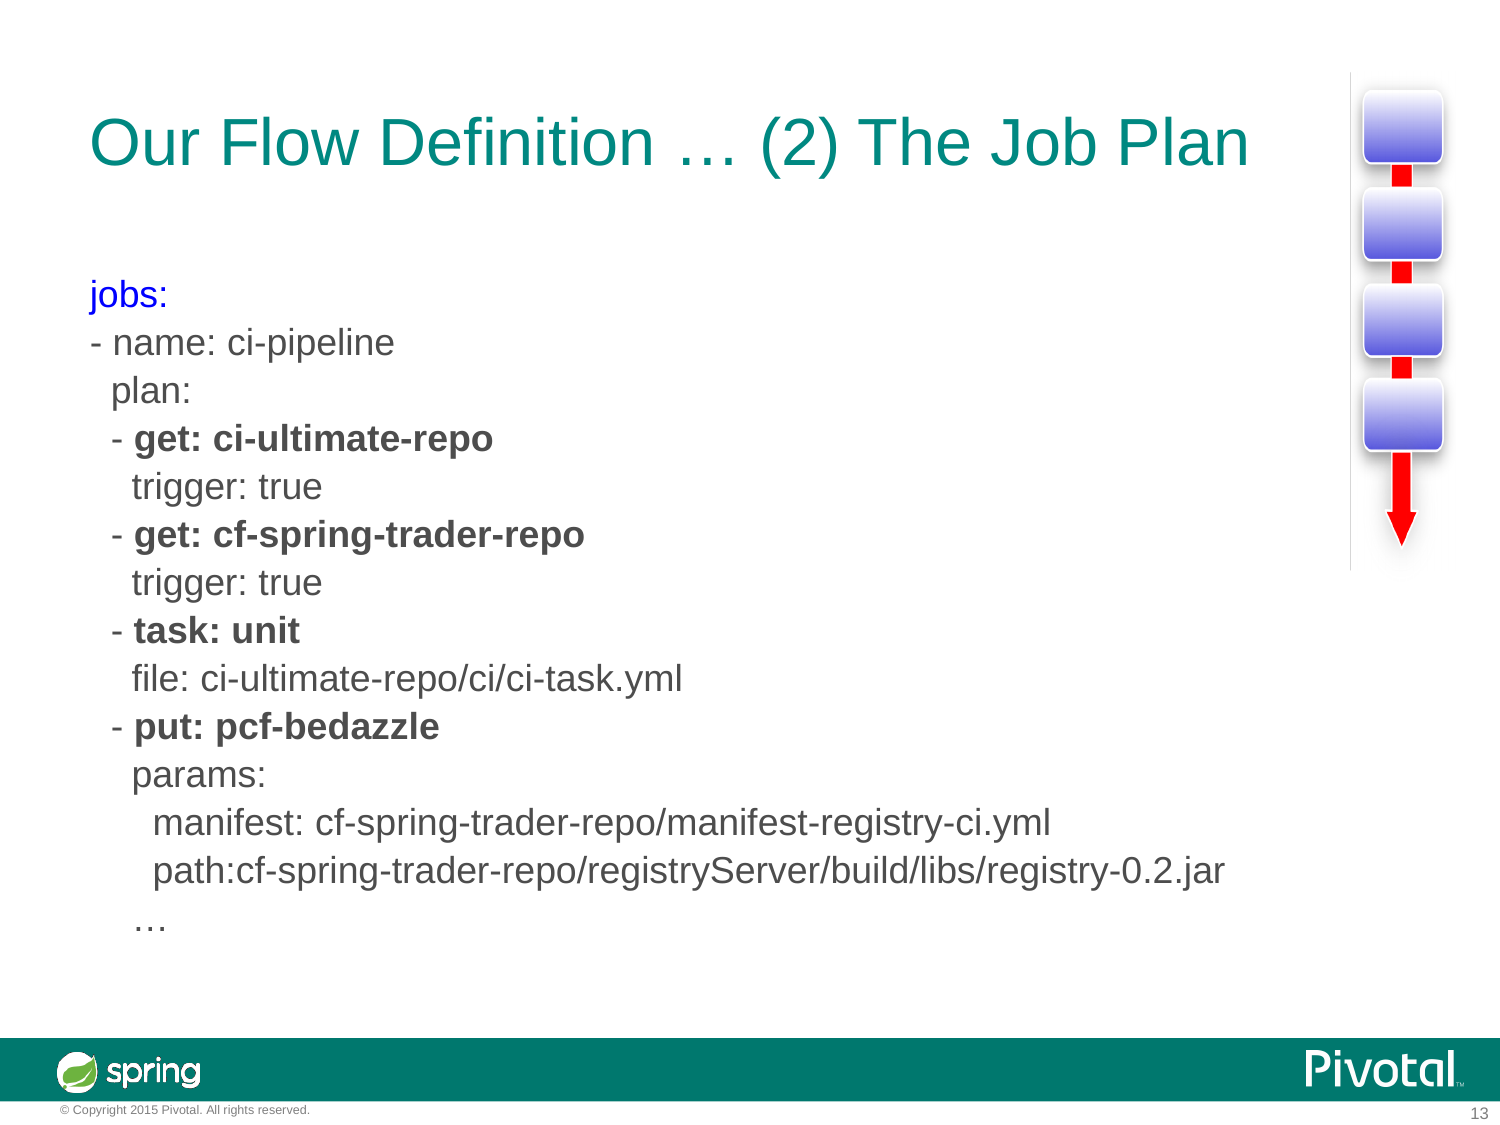

# Our Flow Definition … (2) The Job Plan
jobs:
- name: ci-pipeline
 plan:
 - get: ci-ultimate-repo
 trigger: true
 - get: cf-spring-trader-repo
 trigger: true
 - task: unit
 file: ci-ultimate-repo/ci/ci-task.yml
 - put: pcf-bedazzle
 params:
 manifest: cf-spring-trader-repo/manifest-registry-ci.yml
 path:cf-spring-trader-repo/registryServer/build/libs/registry-0.2.jar
 …